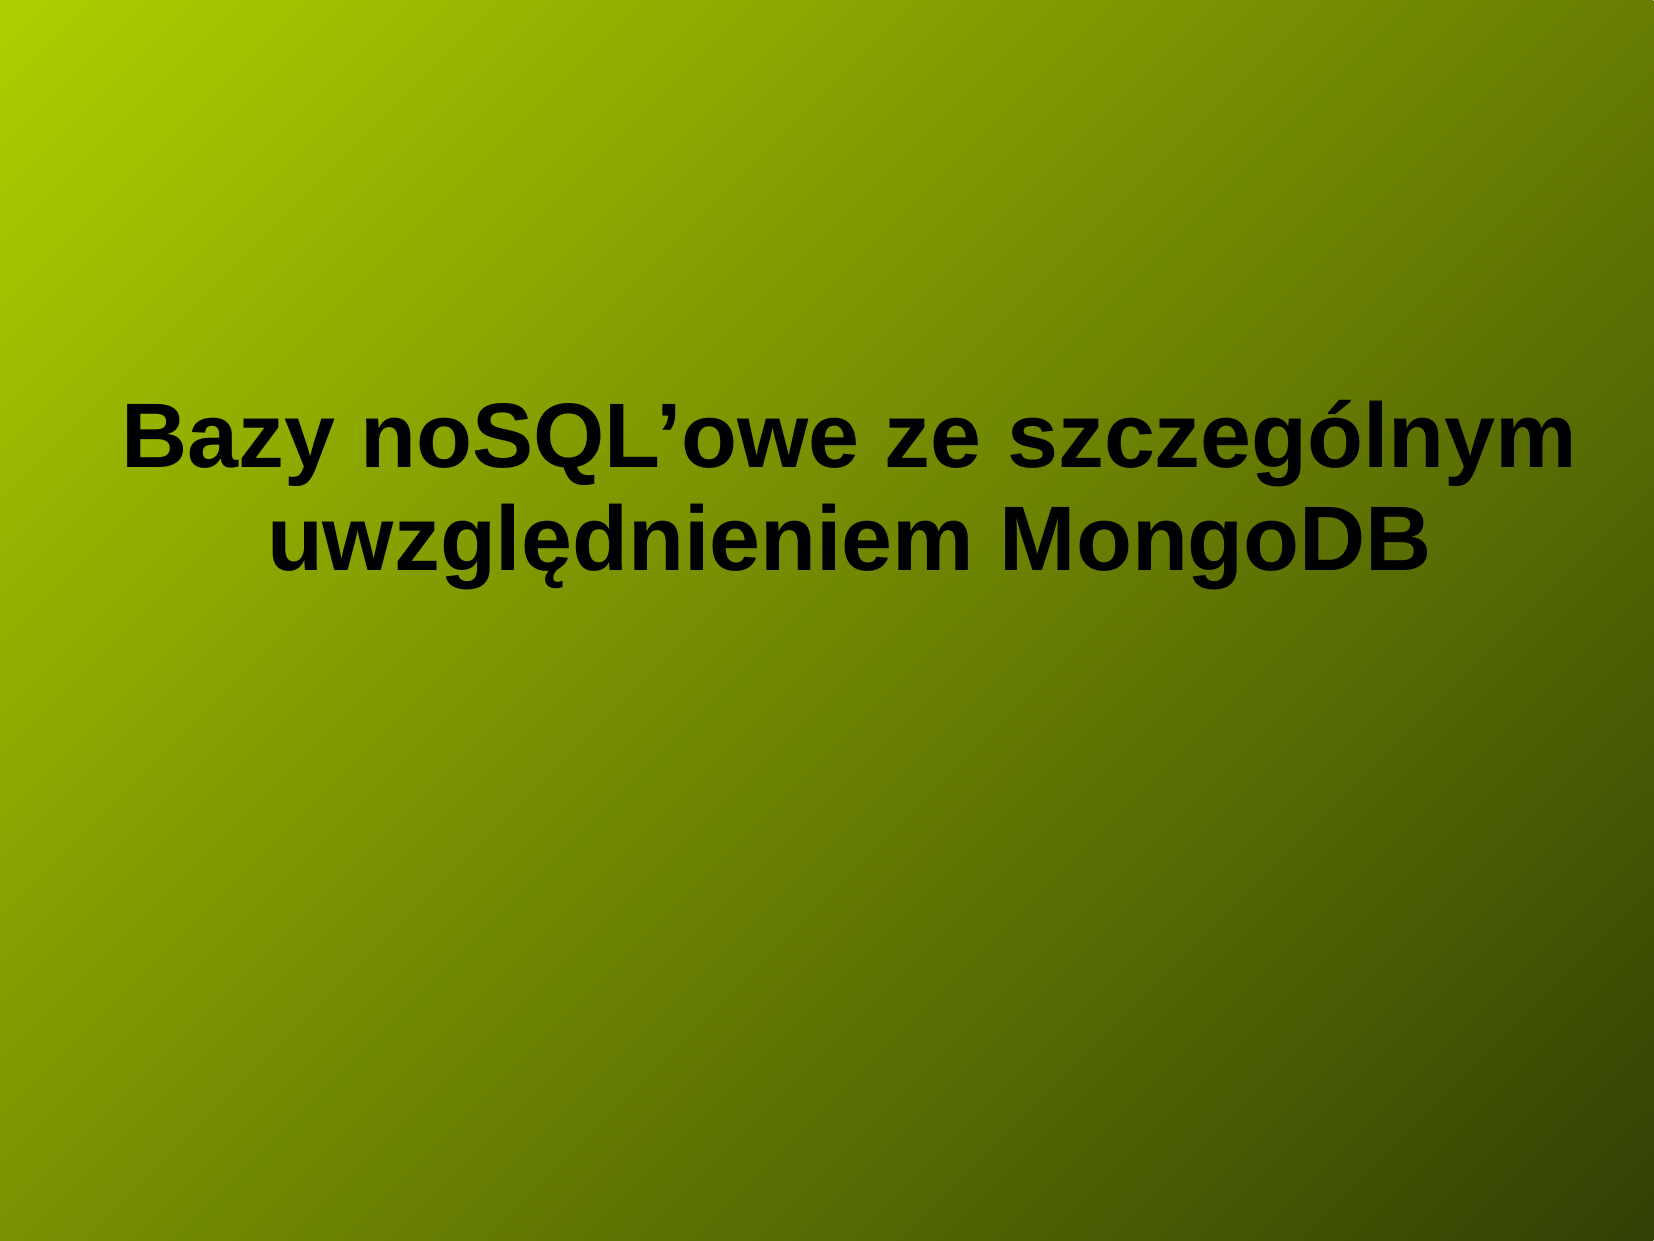

# Bazy noSQL’owe ze szczególnym uwzględnieniem MongoDB